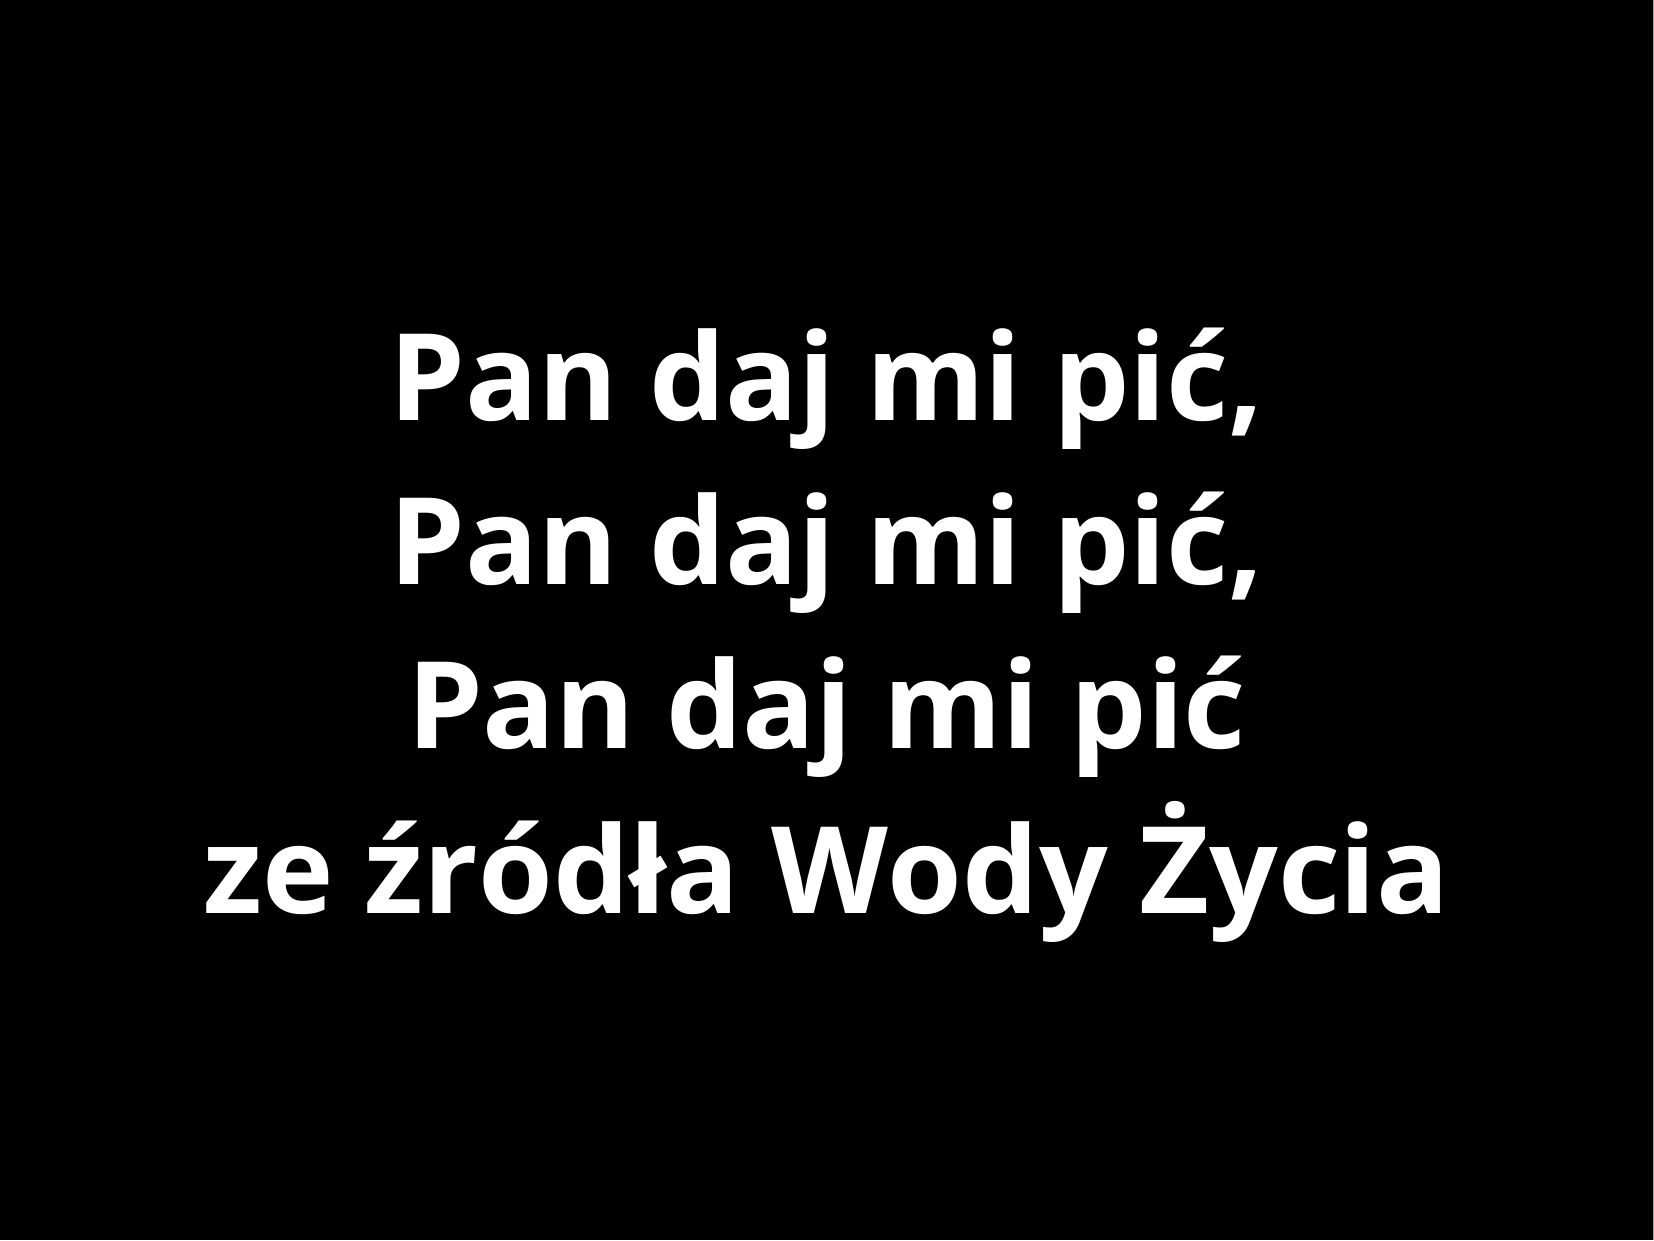

# Pan daj mi pić, Pan daj mi pić, Pan daj mi pić ze źródła Wody Życia